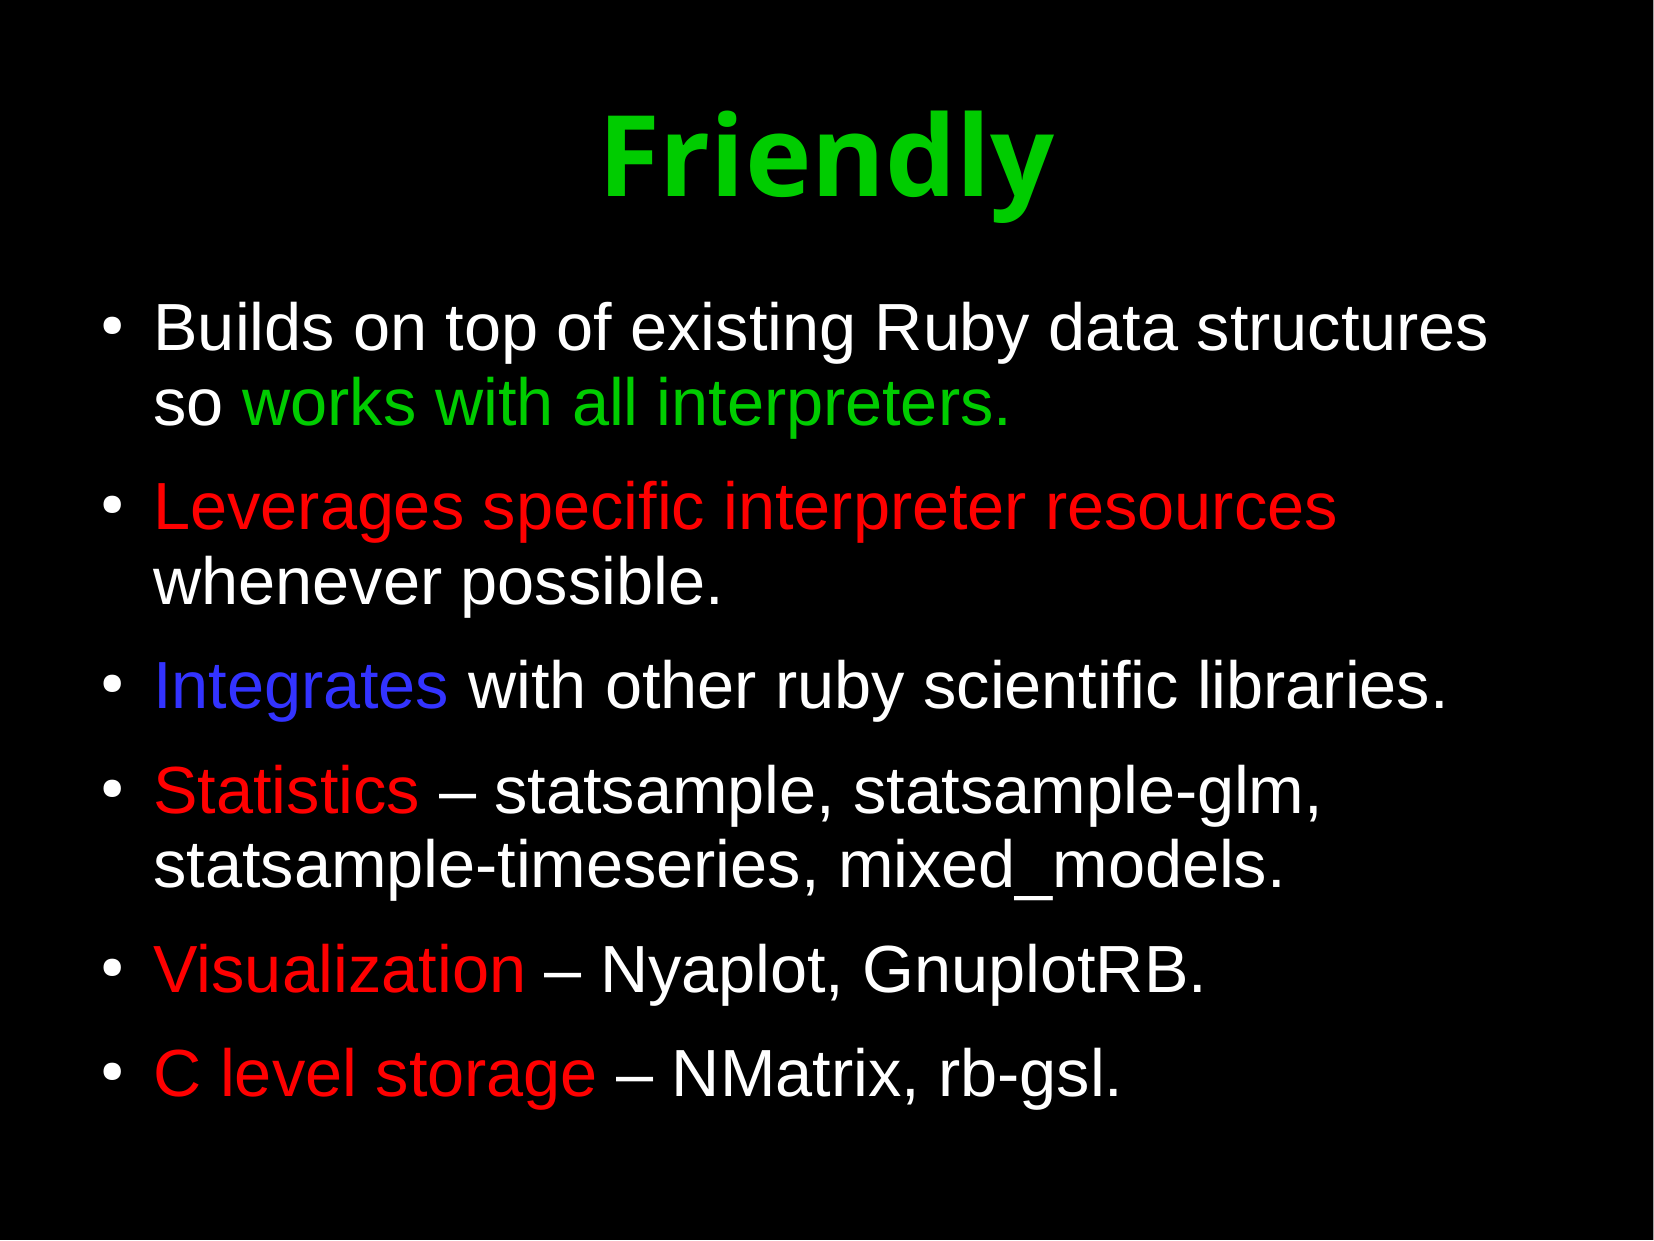

# Friendly
Builds on top of existing Ruby data structures so works with all interpreters.
Leverages specific interpreter resources whenever possible.
Integrates with other ruby scientific libraries.
Statistics – statsample, statsample-glm, statsample-timeseries, mixed_models.
Visualization – Nyaplot, GnuplotRB.
C level storage – NMatrix, rb-gsl.